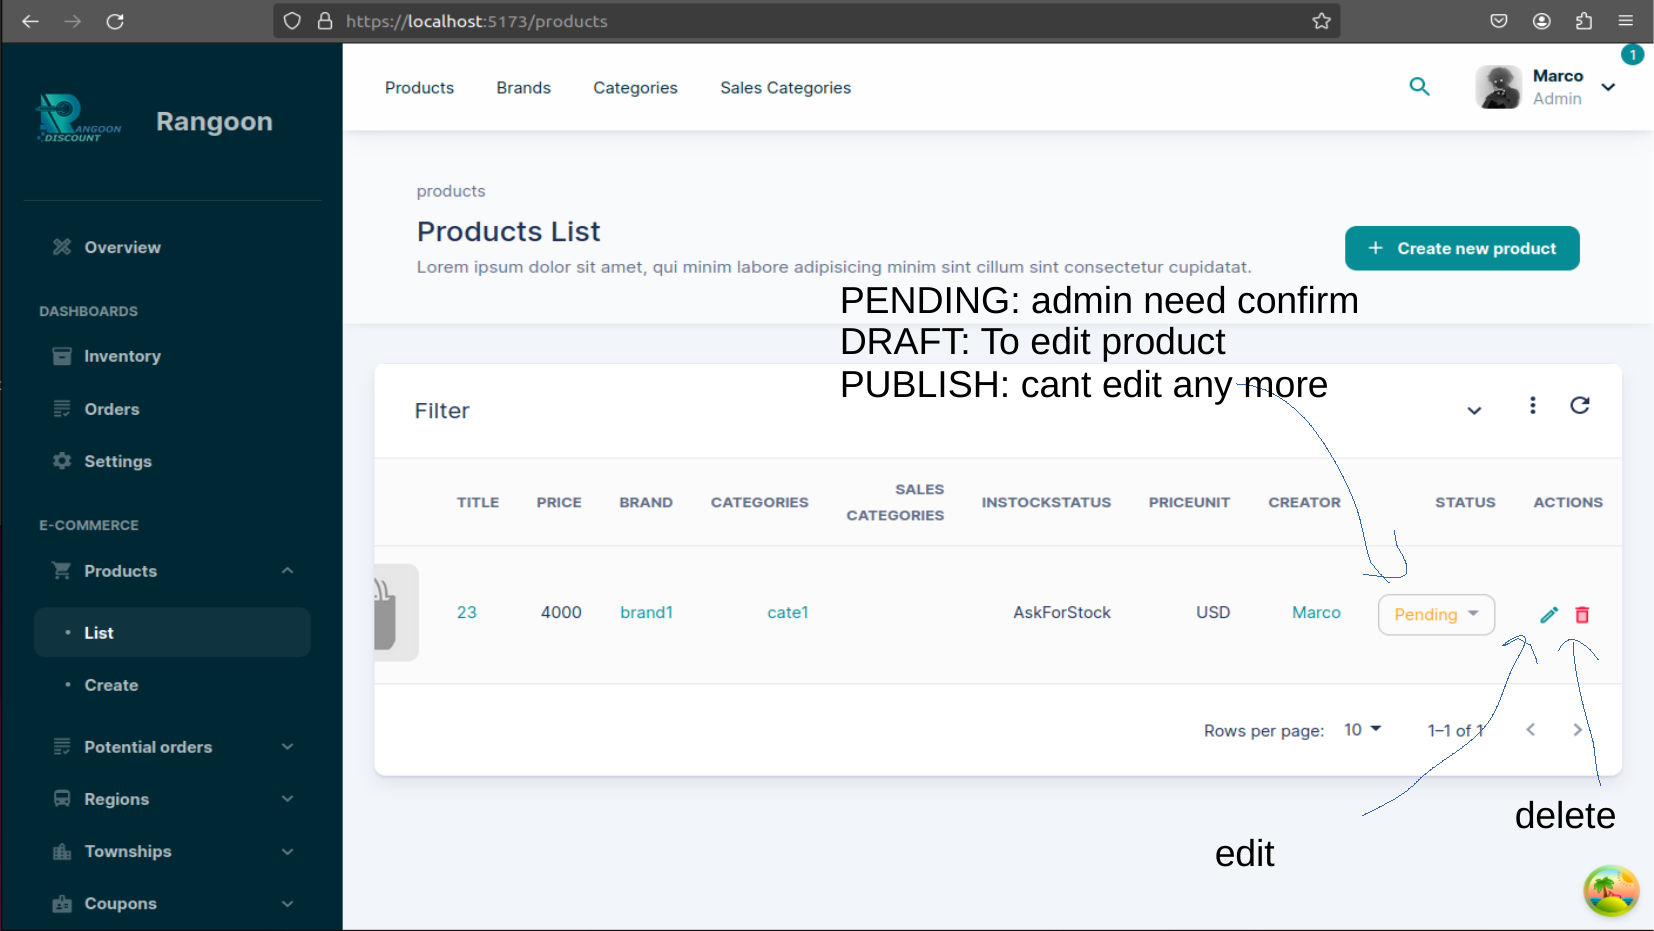

PENDING: admin need confirm
DRAFT: To edit product
PUBLISH: cant edit any more
delete
edit